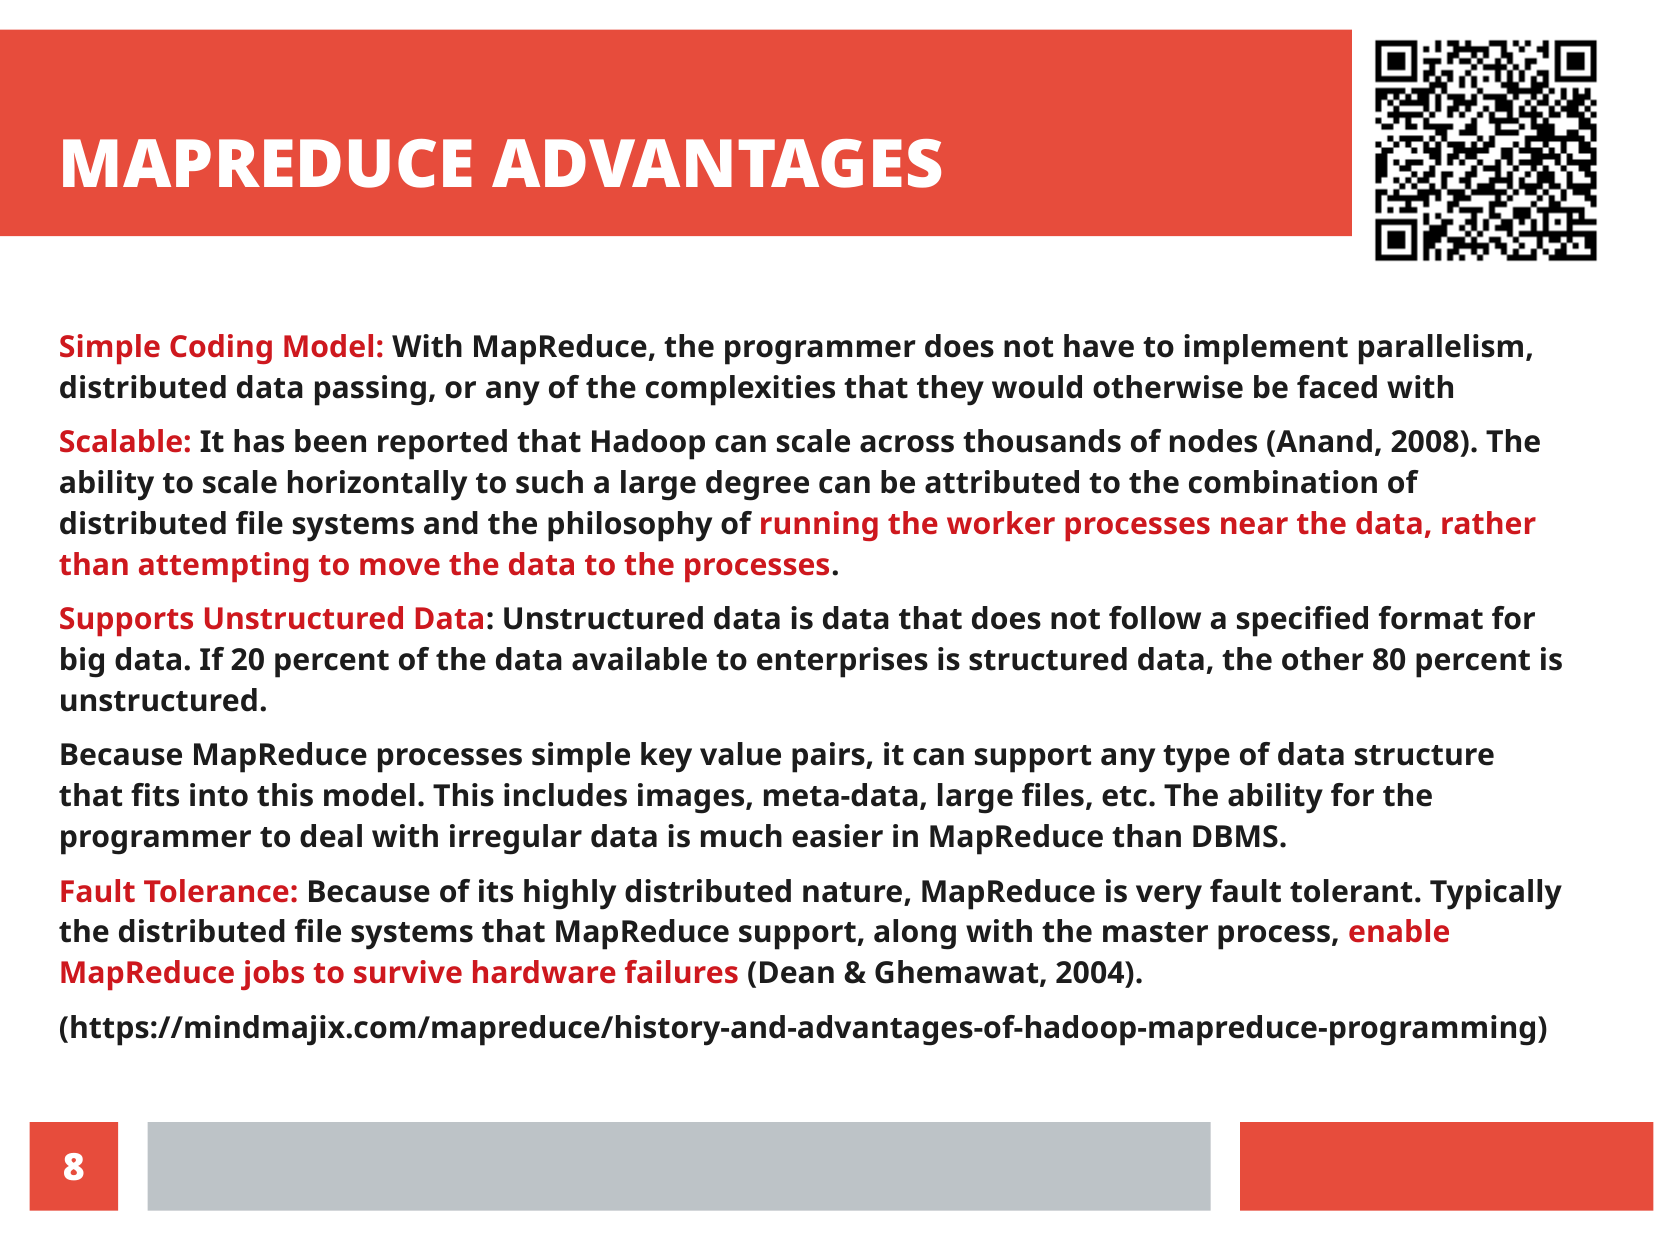

# MAPREDUCE ADVANTAGES
Simple Coding Model: With MapReduce, the programmer does not have to implement parallelism, distributed data passing, or any of the complexities that they would otherwise be faced with
Scalable: It has been reported that Hadoop can scale across thousands of nodes (Anand, 2008). The ability to scale horizontally to such a large degree can be attributed to the combination of distributed file systems and the philosophy of running the worker processes near the data, rather than attempting to move the data to the processes.
Supports Unstructured Data: Unstructured data is data that does not follow a specified format for big data. If 20 percent of the data available to enterprises is structured data, the other 80 percent is unstructured.
Because MapReduce processes simple key value pairs, it can support any type of data structure that fits into this model. This includes images, meta-data, large files, etc. The ability for the programmer to deal with irregular data is much easier in MapReduce than DBMS.
Fault Tolerance: Because of its highly distributed nature, MapReduce is very fault tolerant. Typically the distributed file systems that MapReduce support, along with the master process, enable MapReduce jobs to survive hardware failures (Dean & Ghemawat, 2004).
(https://mindmajix.com/mapreduce/history-and-advantages-of-hadoop-mapreduce-programming)
8